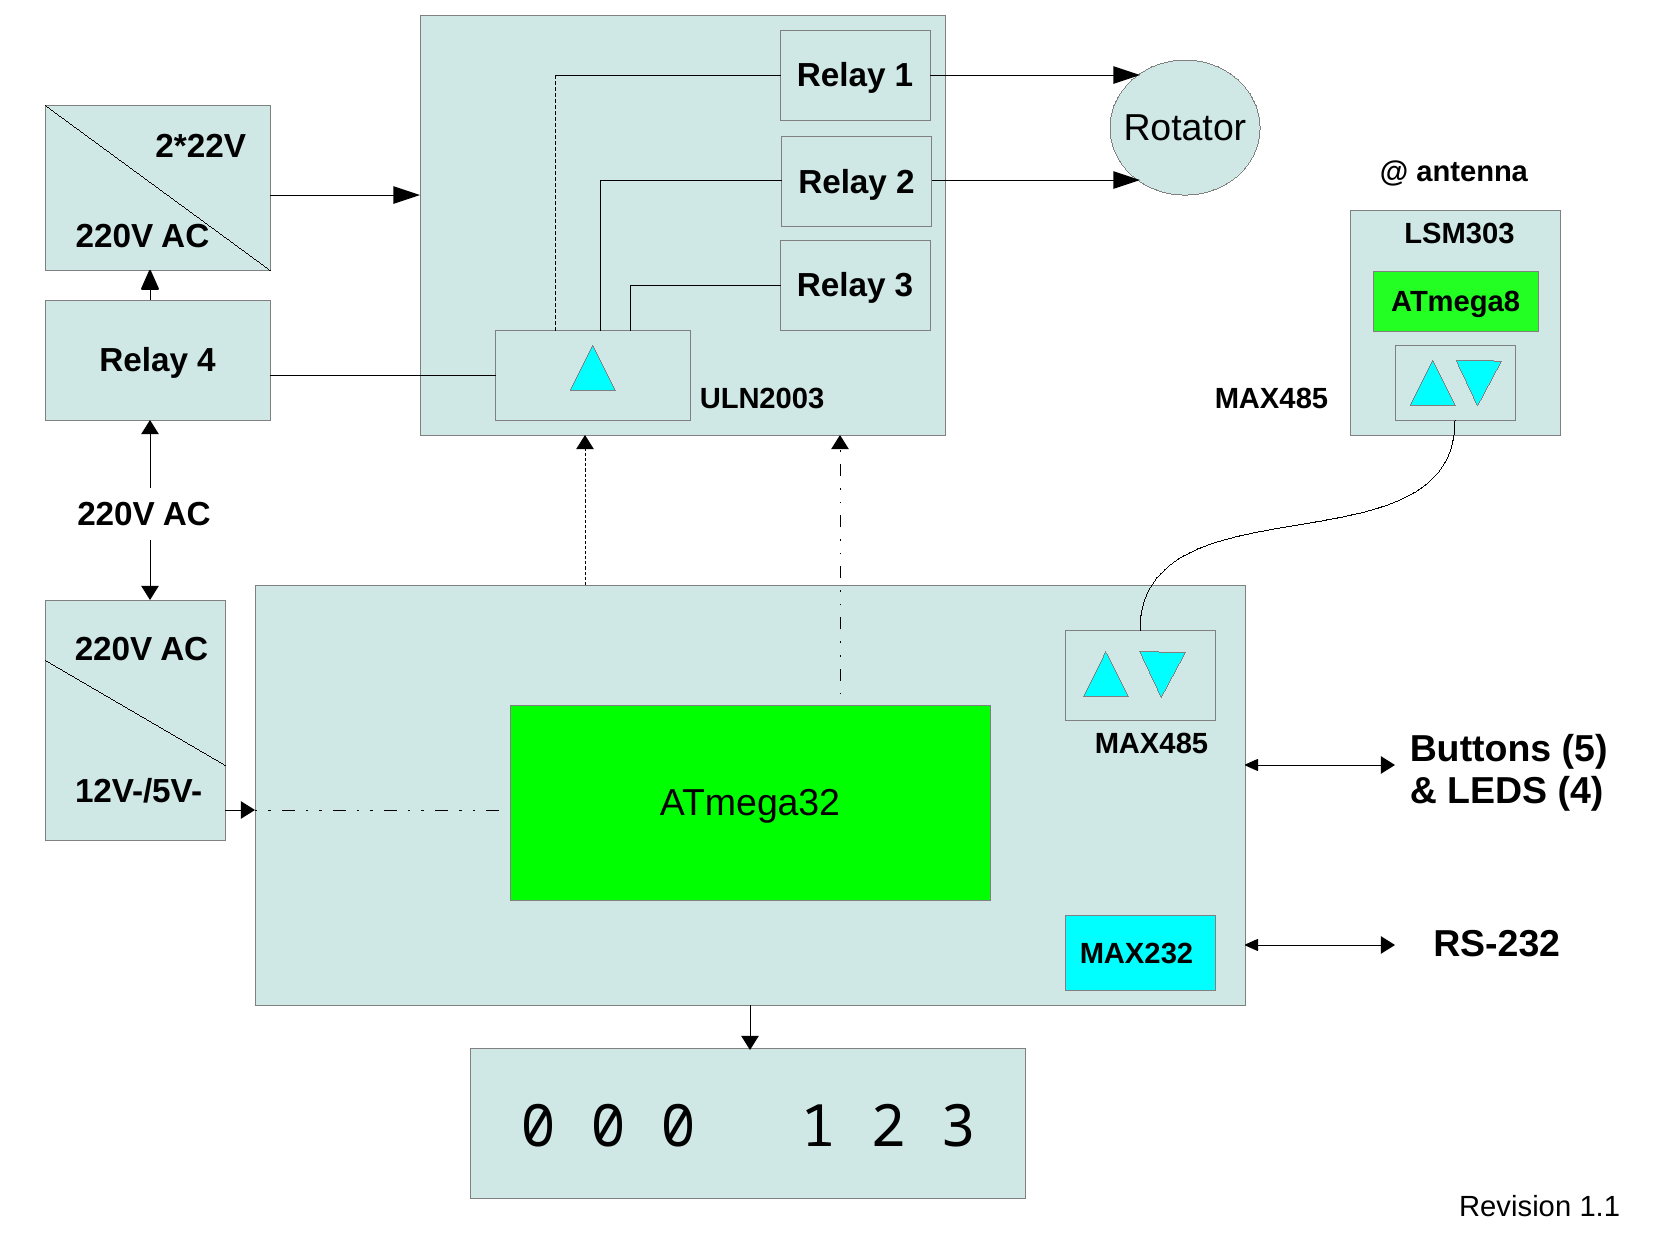

Relay 1
Rotator
2*22V
Relay 2
@ antenna
220V AC
LSM303
Relay 3
ATmega8
Relay 4
ULN2003
MAX485
220V AC
220V AC
ATmega32
MAX485
Buttons (5)
& LEDS (4)
12V-/5V-
RS-232
MAX232
0 0 0 1 2 3
Revision 1.1